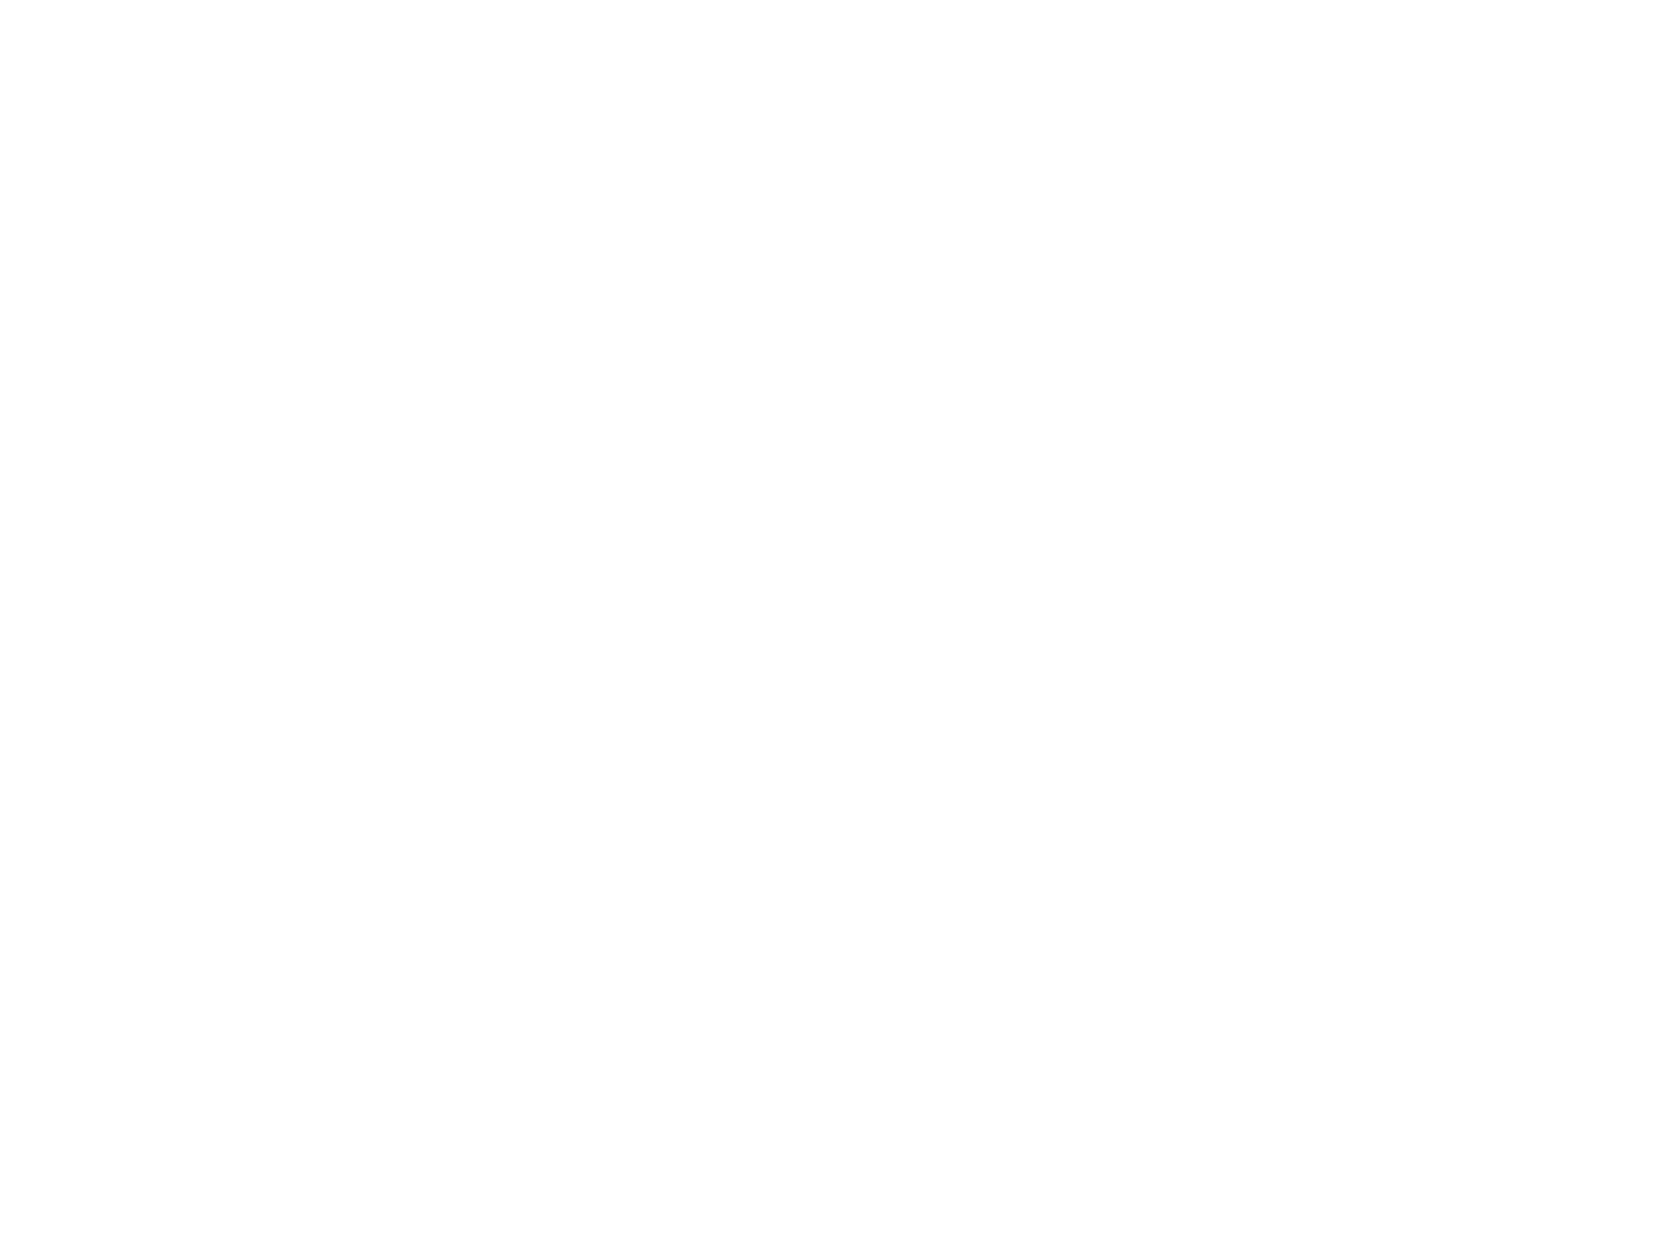

# Adrian Kuhn @akuhn
Mirko Stocker @m_st
CodeTimeline: Storytelling with Versioning Data